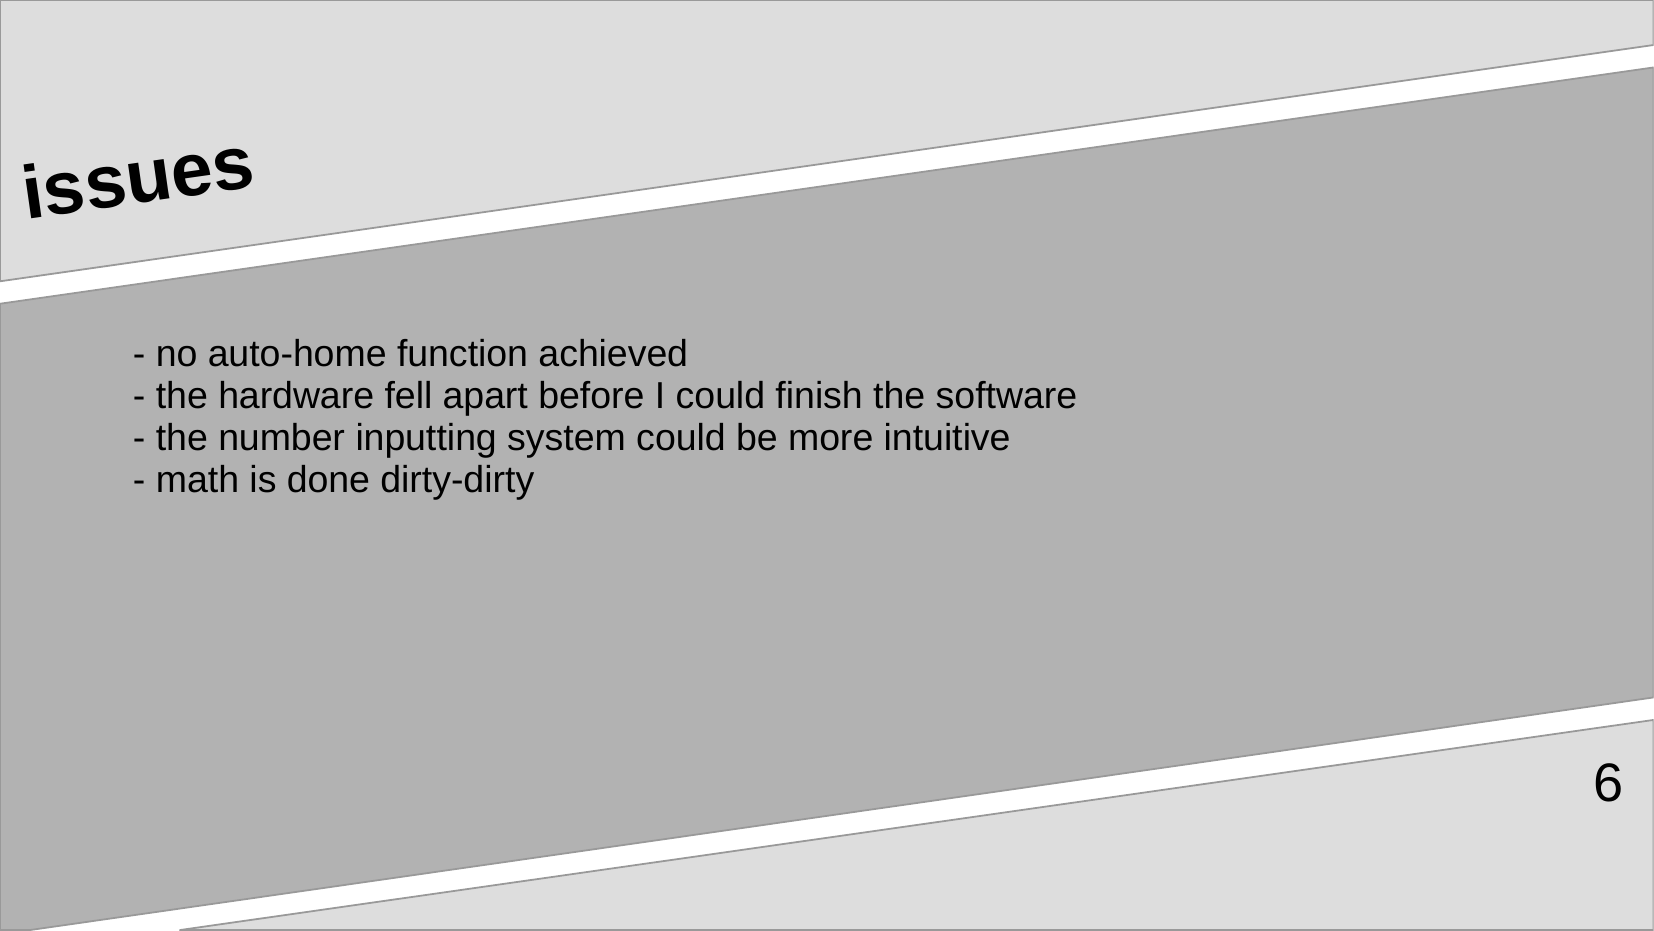

# issues
- no auto-home function achieved
- the hardware fell apart before I could finish the software
- the number inputting system could be more intuitive
- math is done dirty-dirty
6